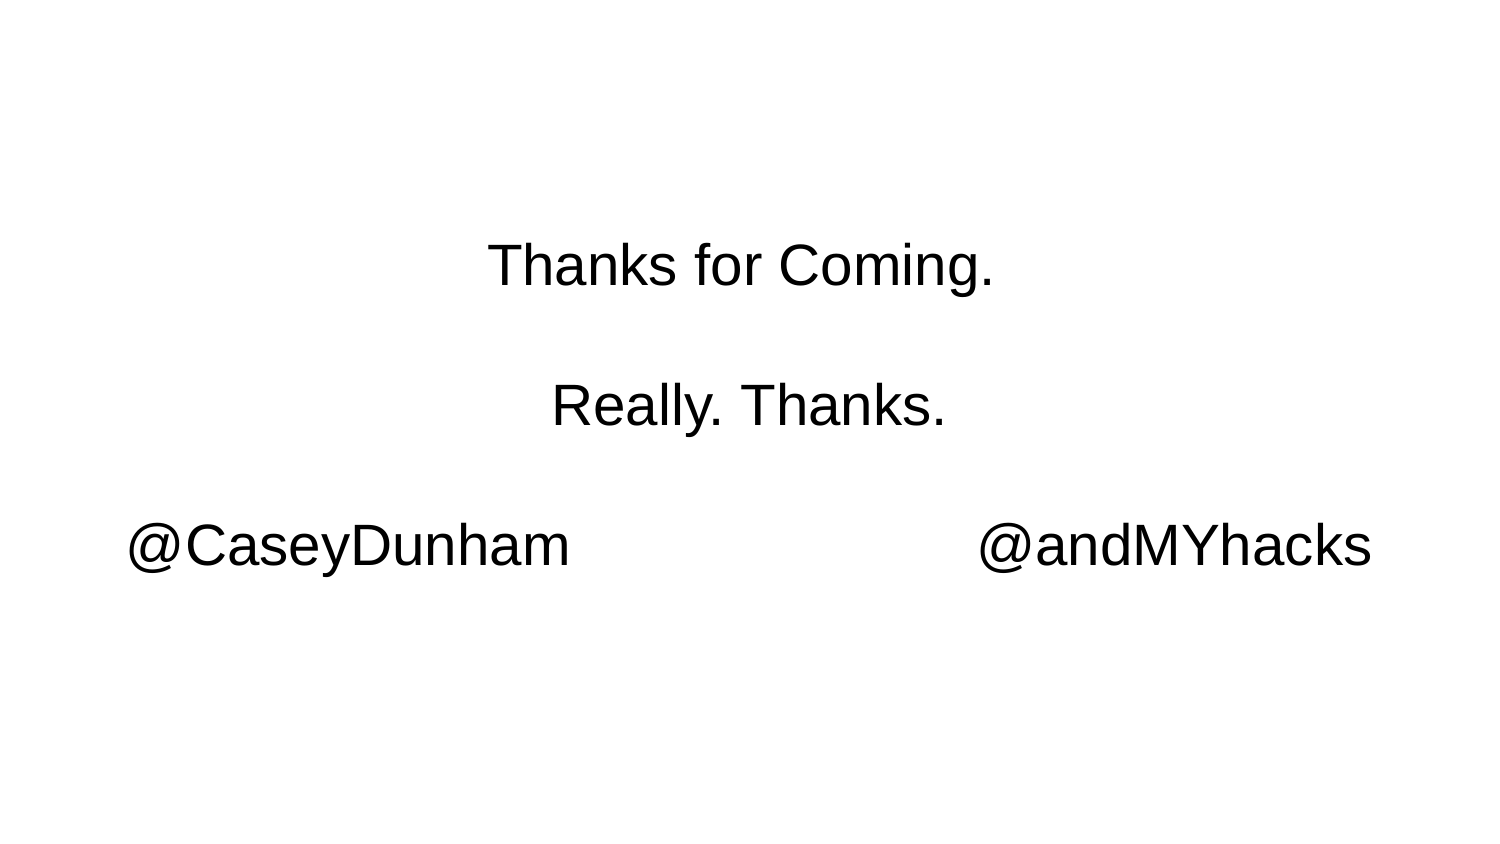

# Thanks for Coming. Really. Thanks. @CaseyDunham @andMYhacks